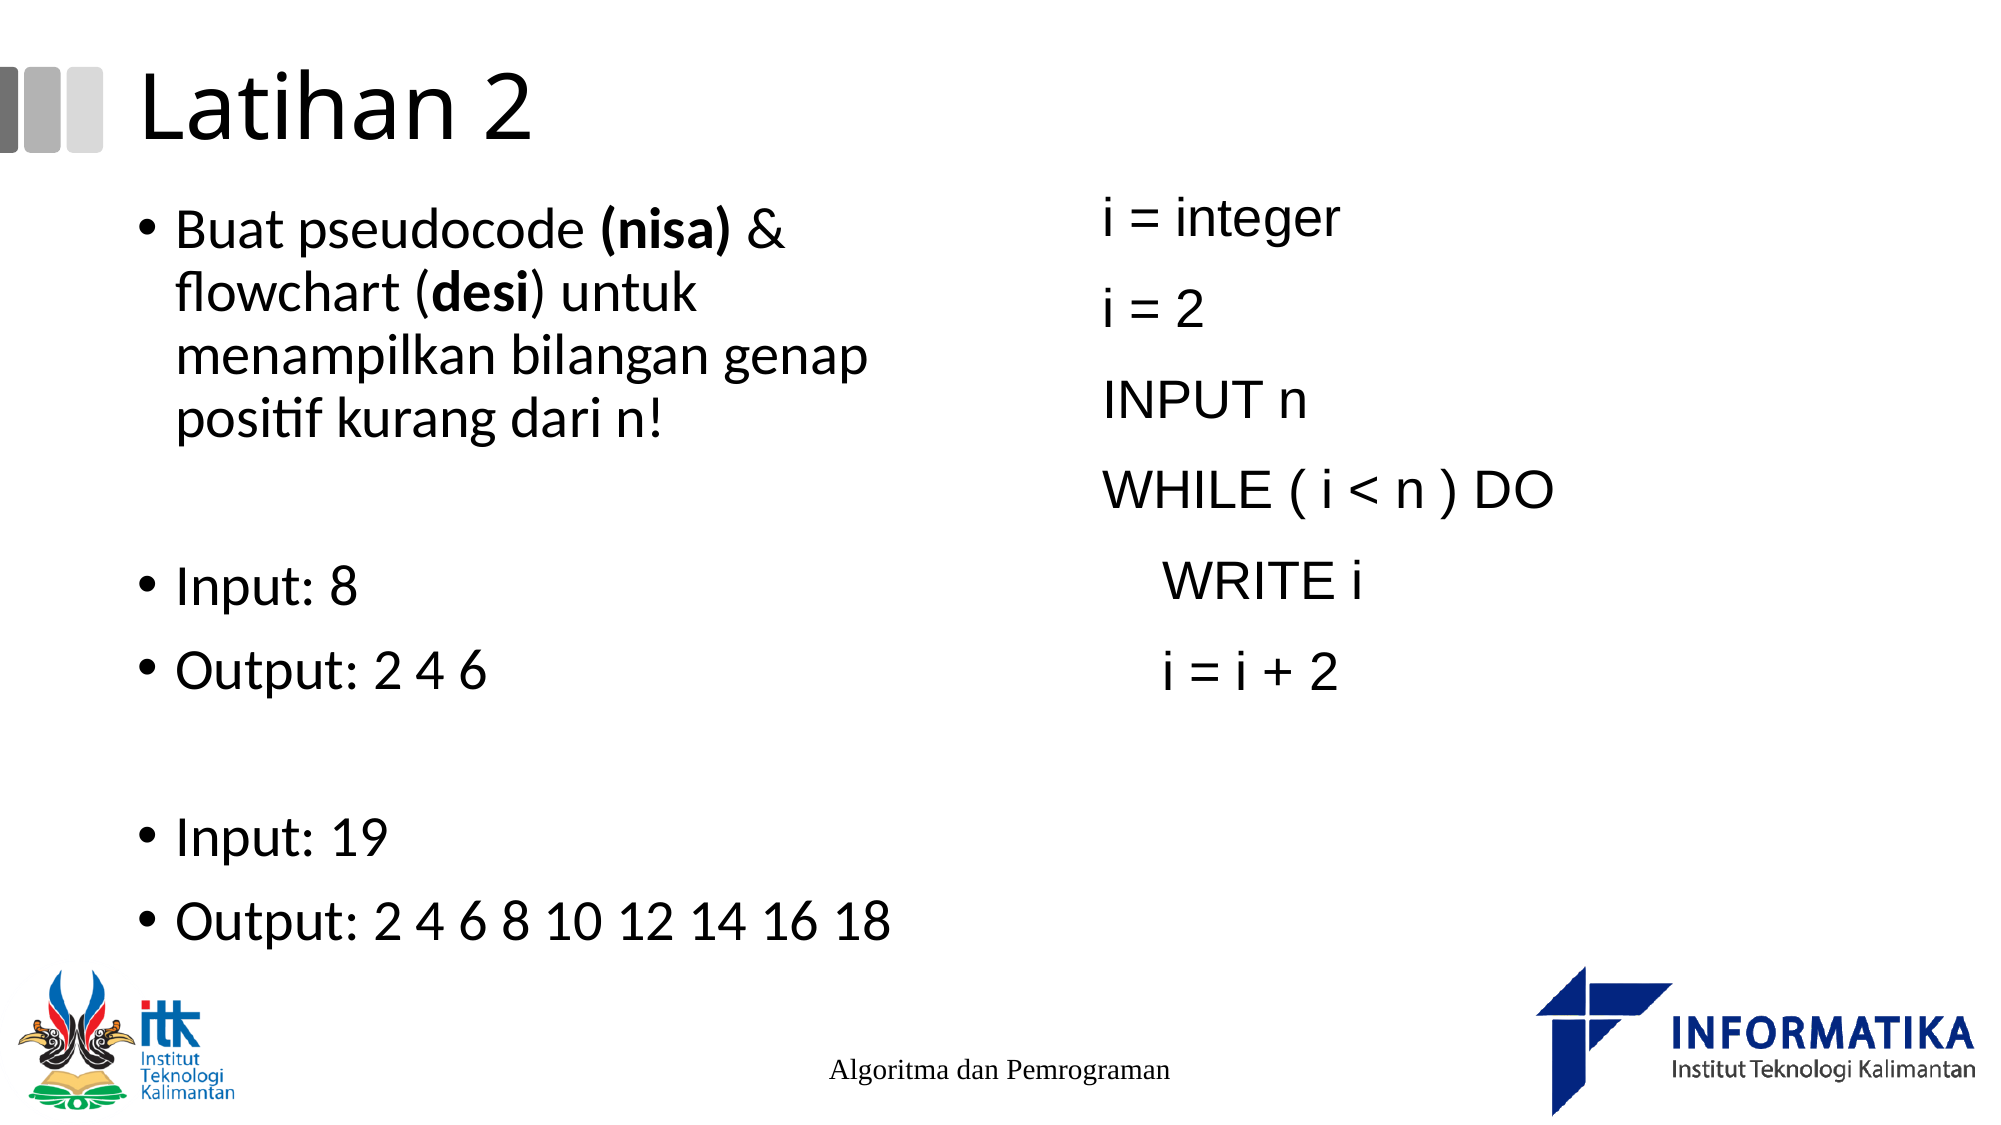

# Latihan 2
i = integer
i = 2
INPUT n
WHILE ( i < n ) DO
 WRITE i
 i = i + 2
Buat pseudocode (nisa) & flowchart (desi) untuk menampilkan bilangan genap positif kurang dari n!
Input: 8
Output: 2 4 6
Input: 19
Output: 2 4 6 8 10 12 14 16 18
Algoritma dan Pemrograman